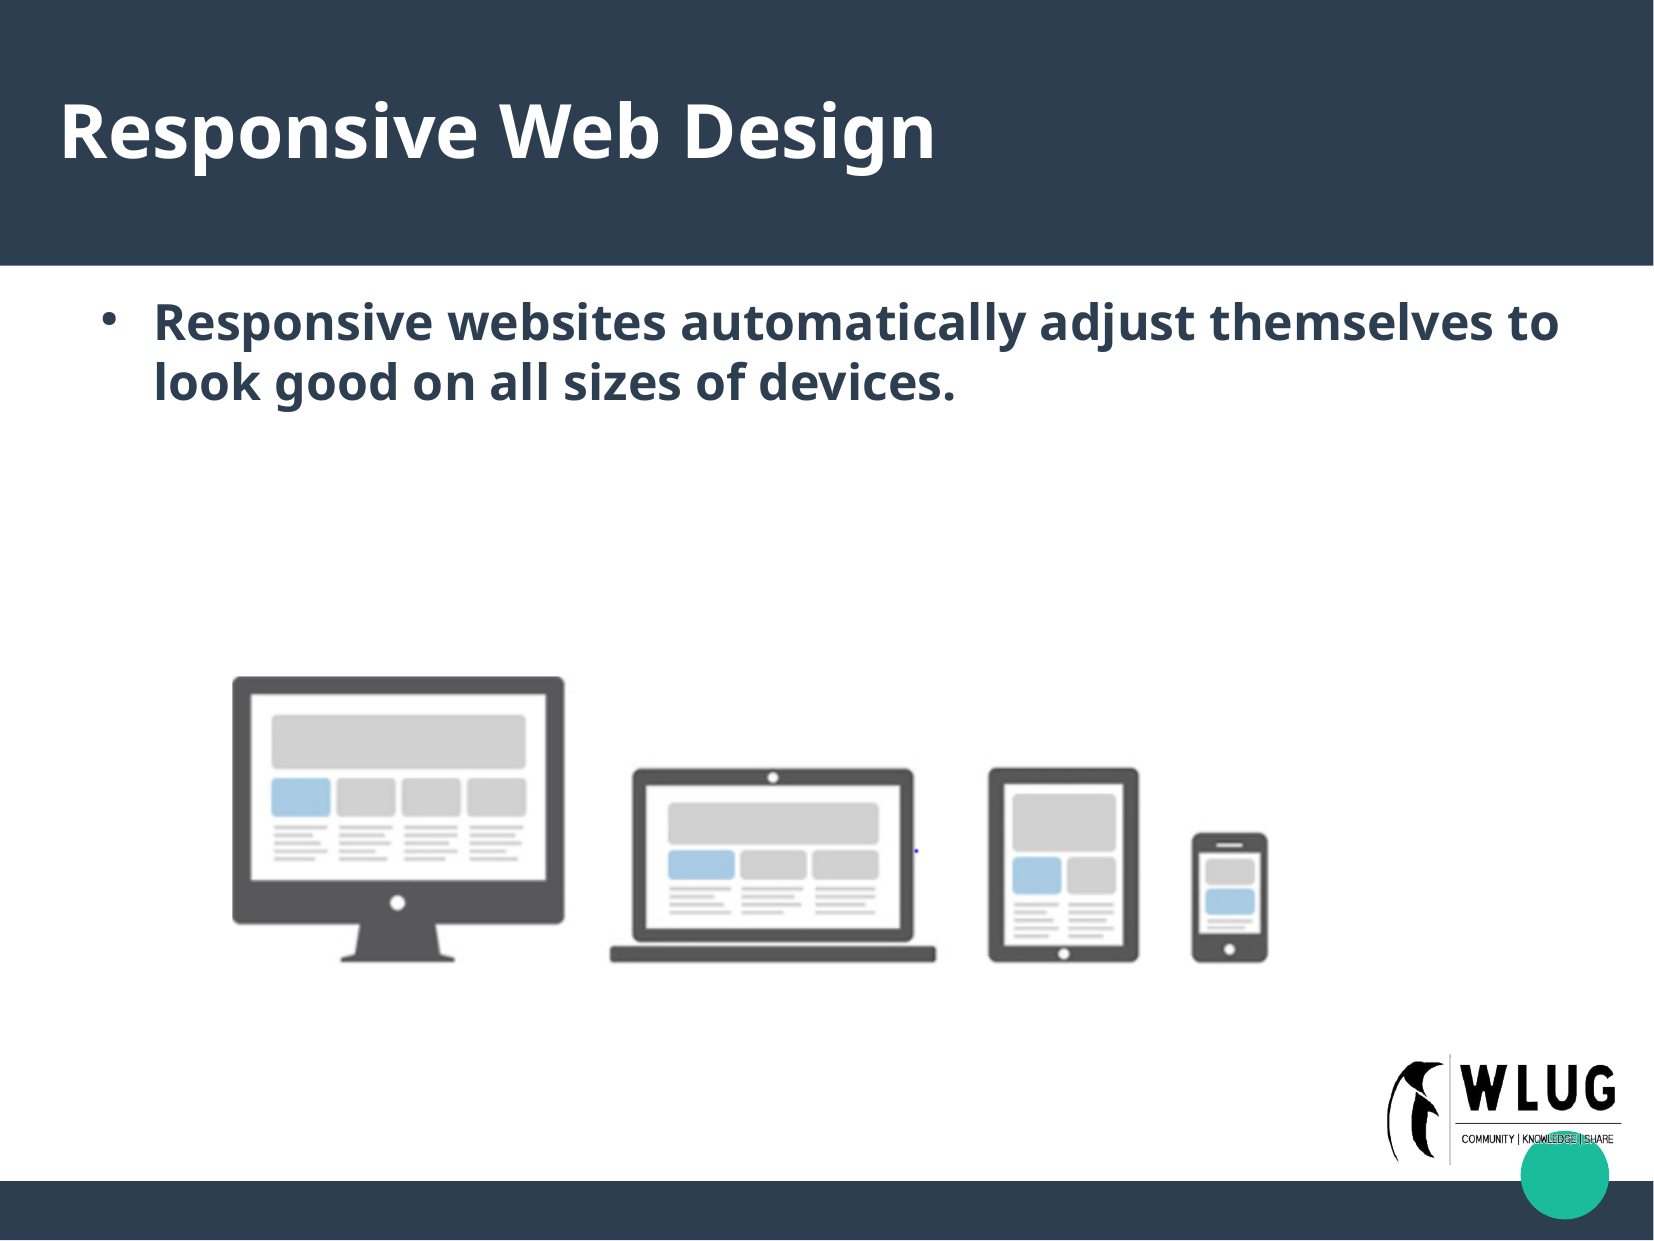

# Responsive Web Design
Responsive websites automatically adjust themselves to look good on all sizes of devices.